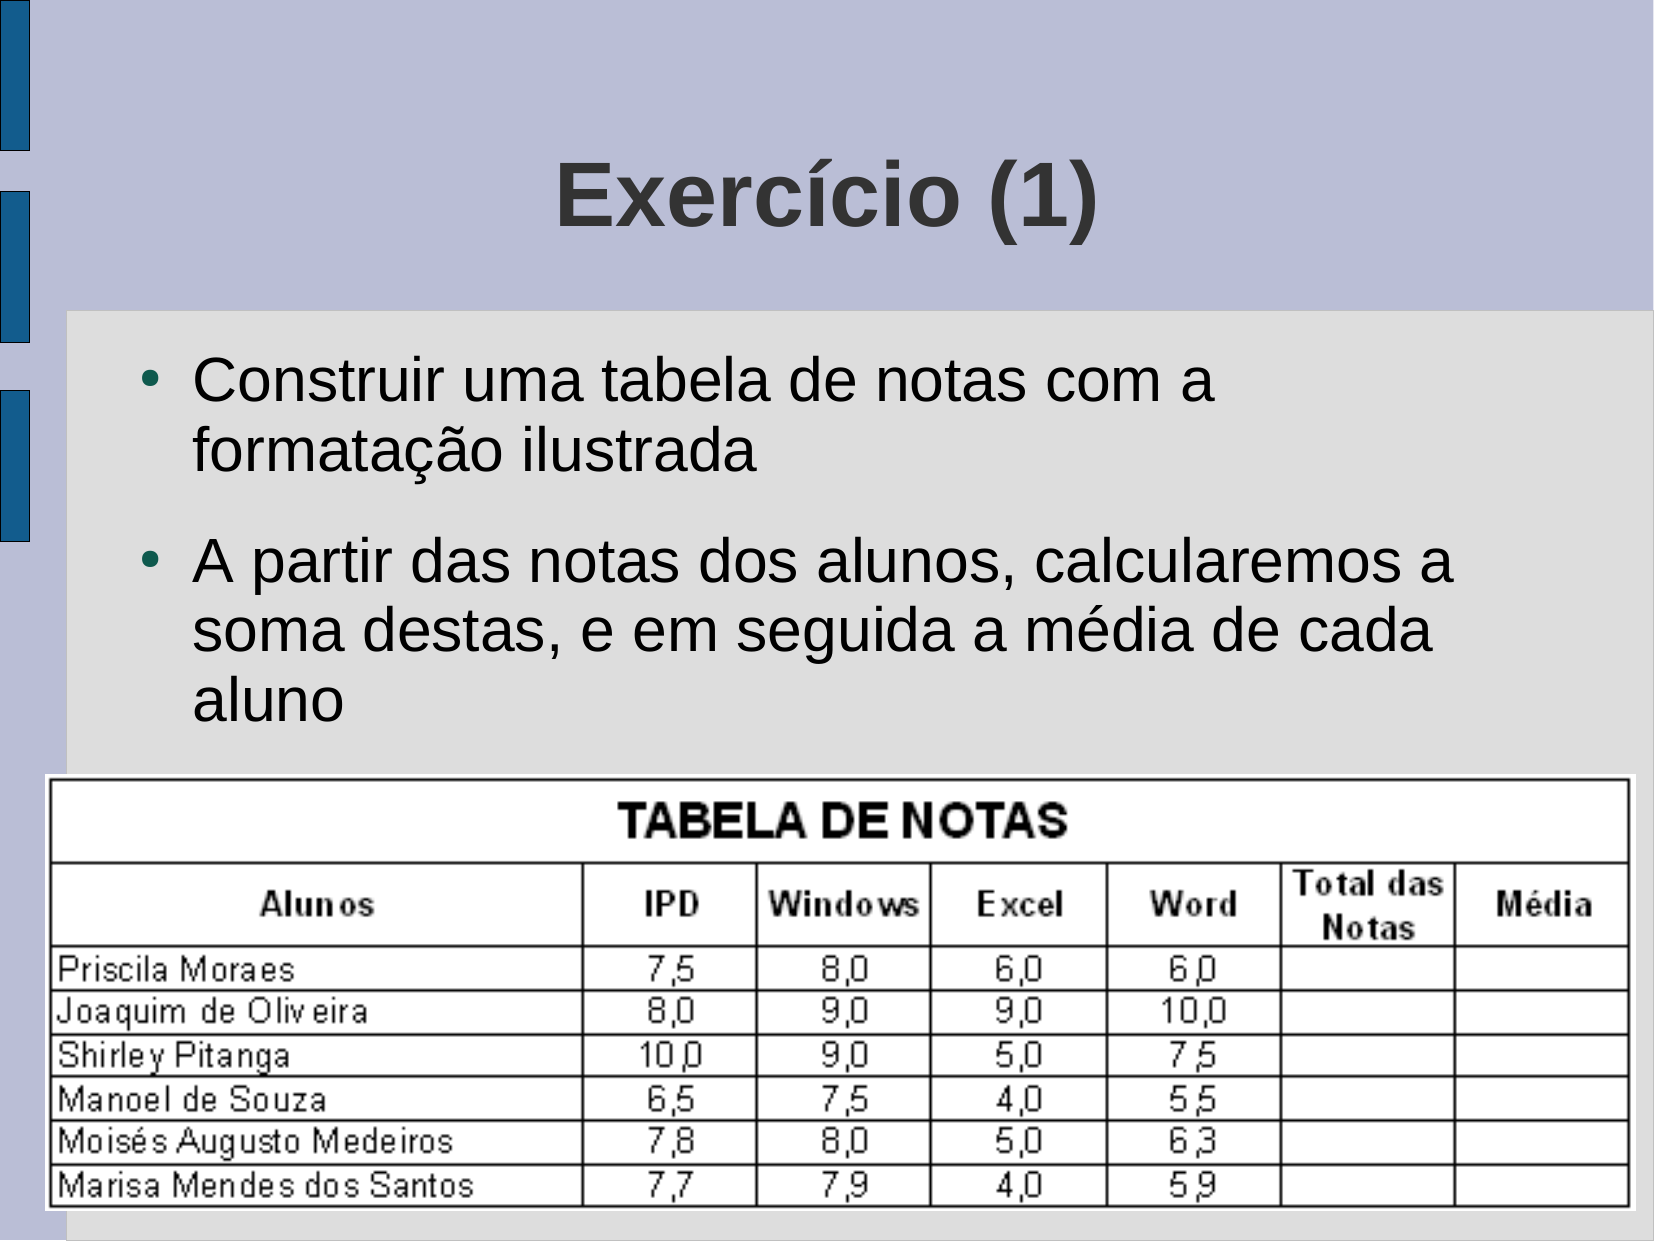

# Exercício (1)
Construir uma tabela de notas com a formatação ilustrada
A partir das notas dos alunos, calcularemos a soma destas, e em seguida a média de cada aluno